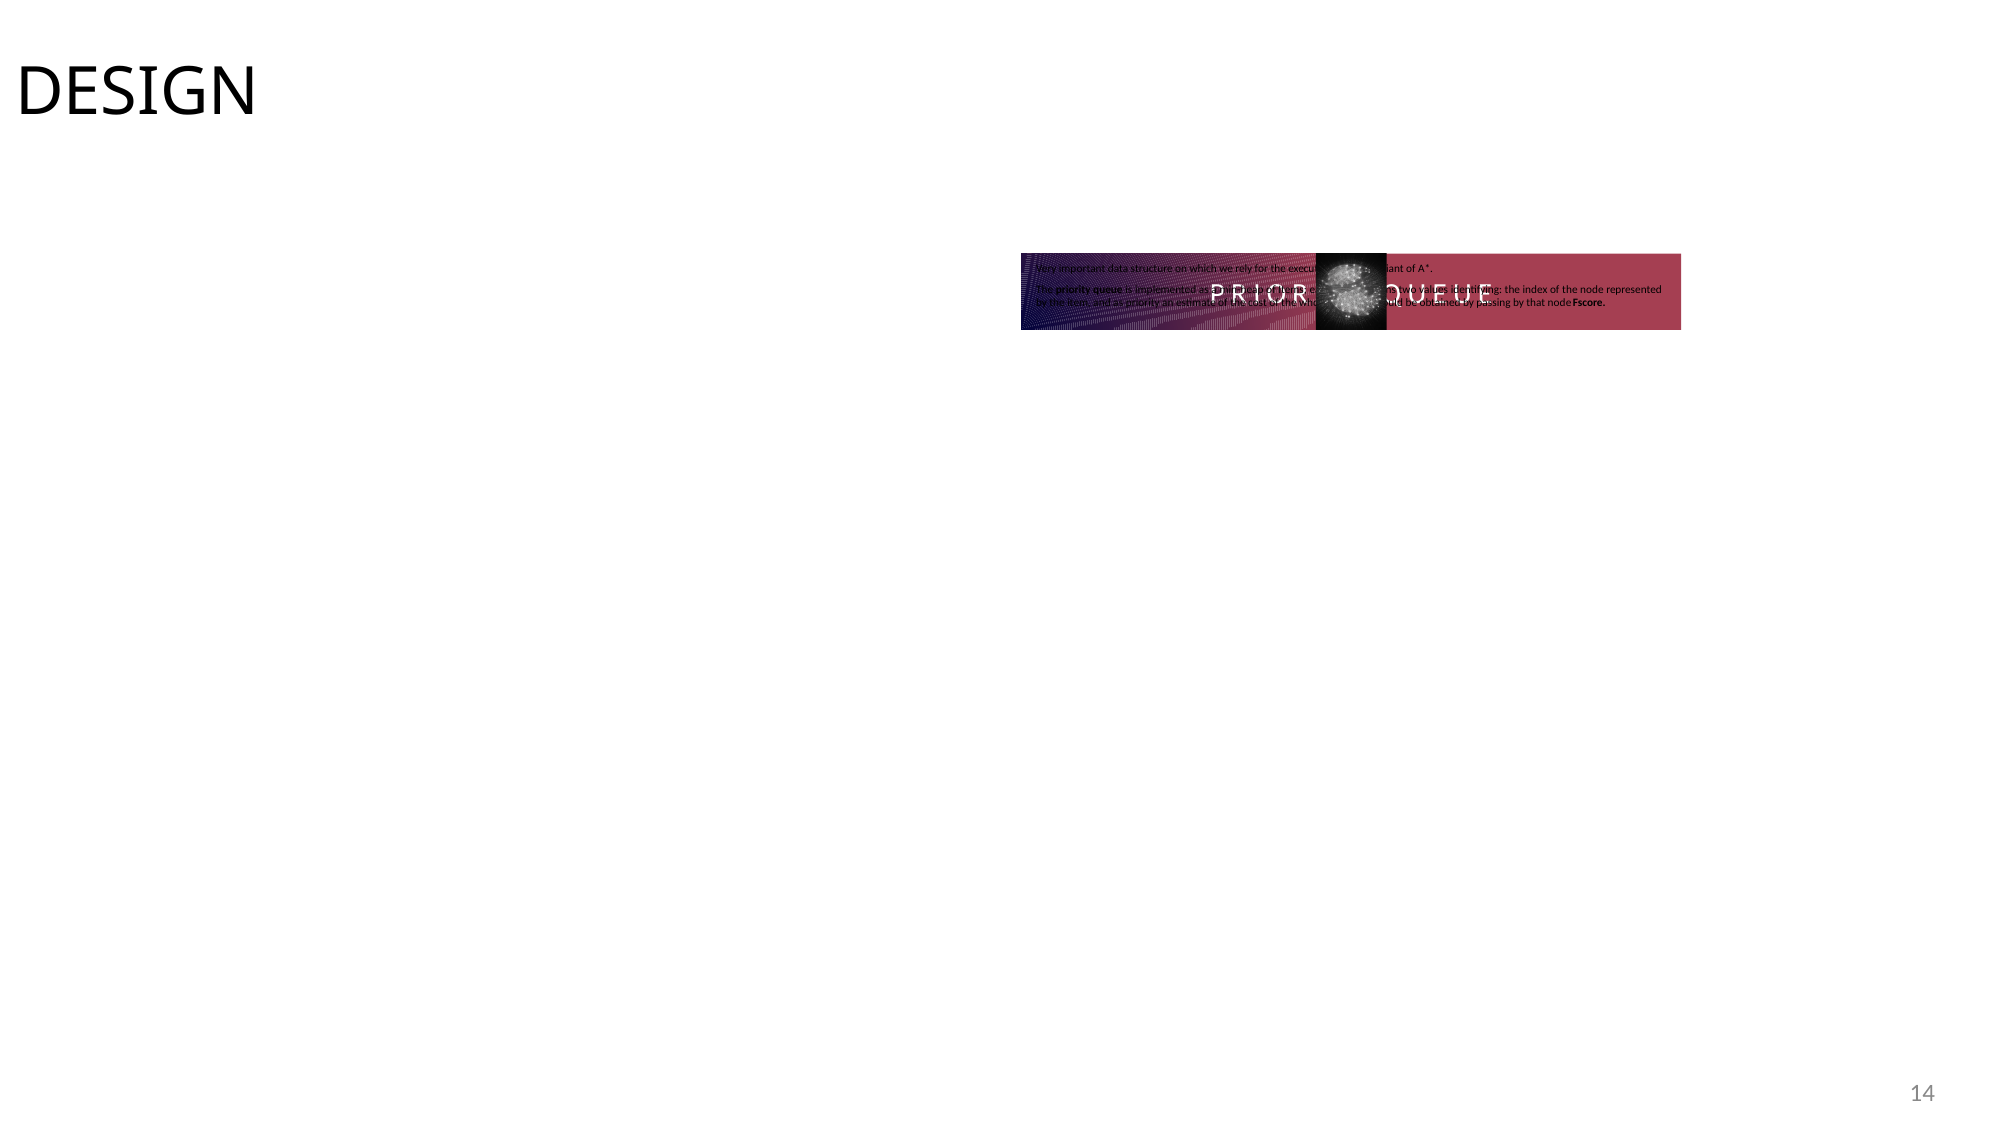

# DESIGN
PRIORITY QUEUE
Very important data structure on which we rely for the execution of each variant of A*.
The priority queue is implemented as a min-heap of Items; each item contains two values identifying: the index of the node represented by the item, and as priority an estimate of the cost of the whole path that would be obtained by passing by that node Fscore.